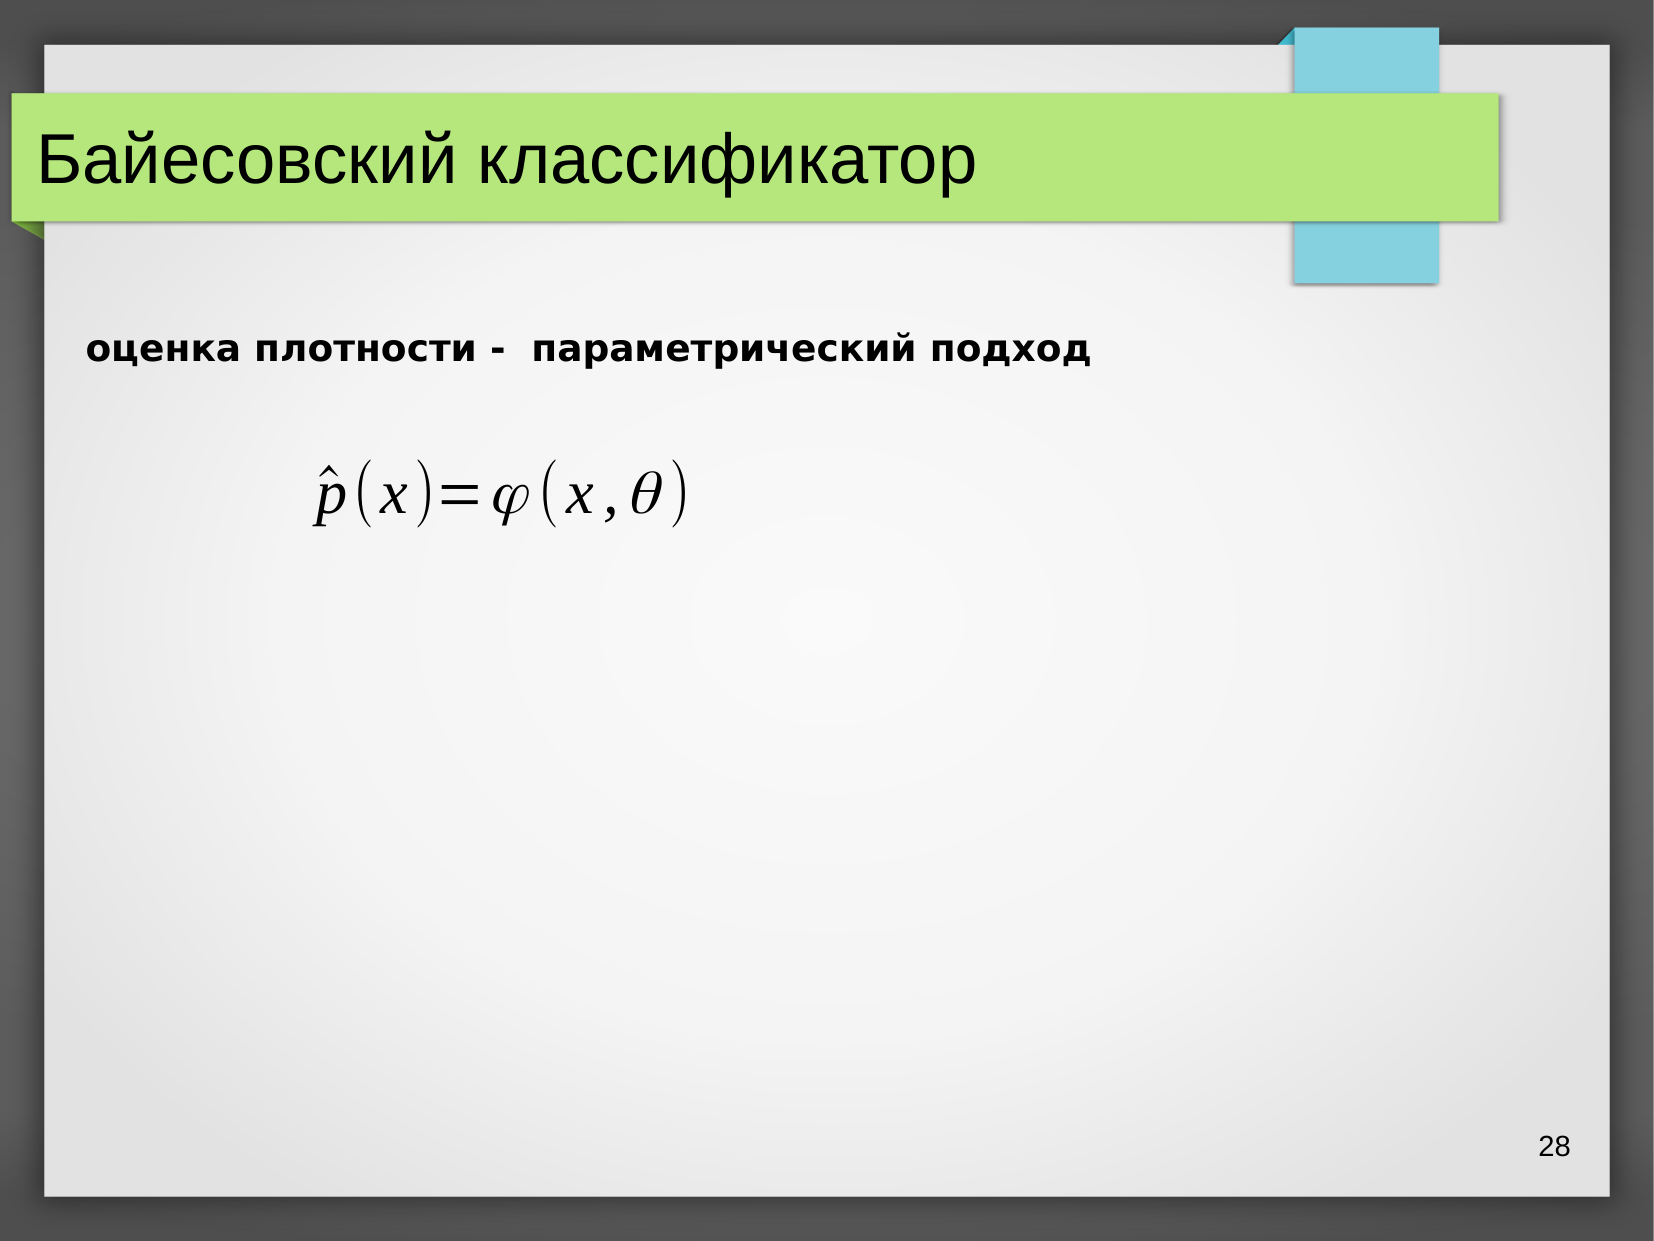

# Байесовский классификатор
оценка плотности - параметрический подход
28